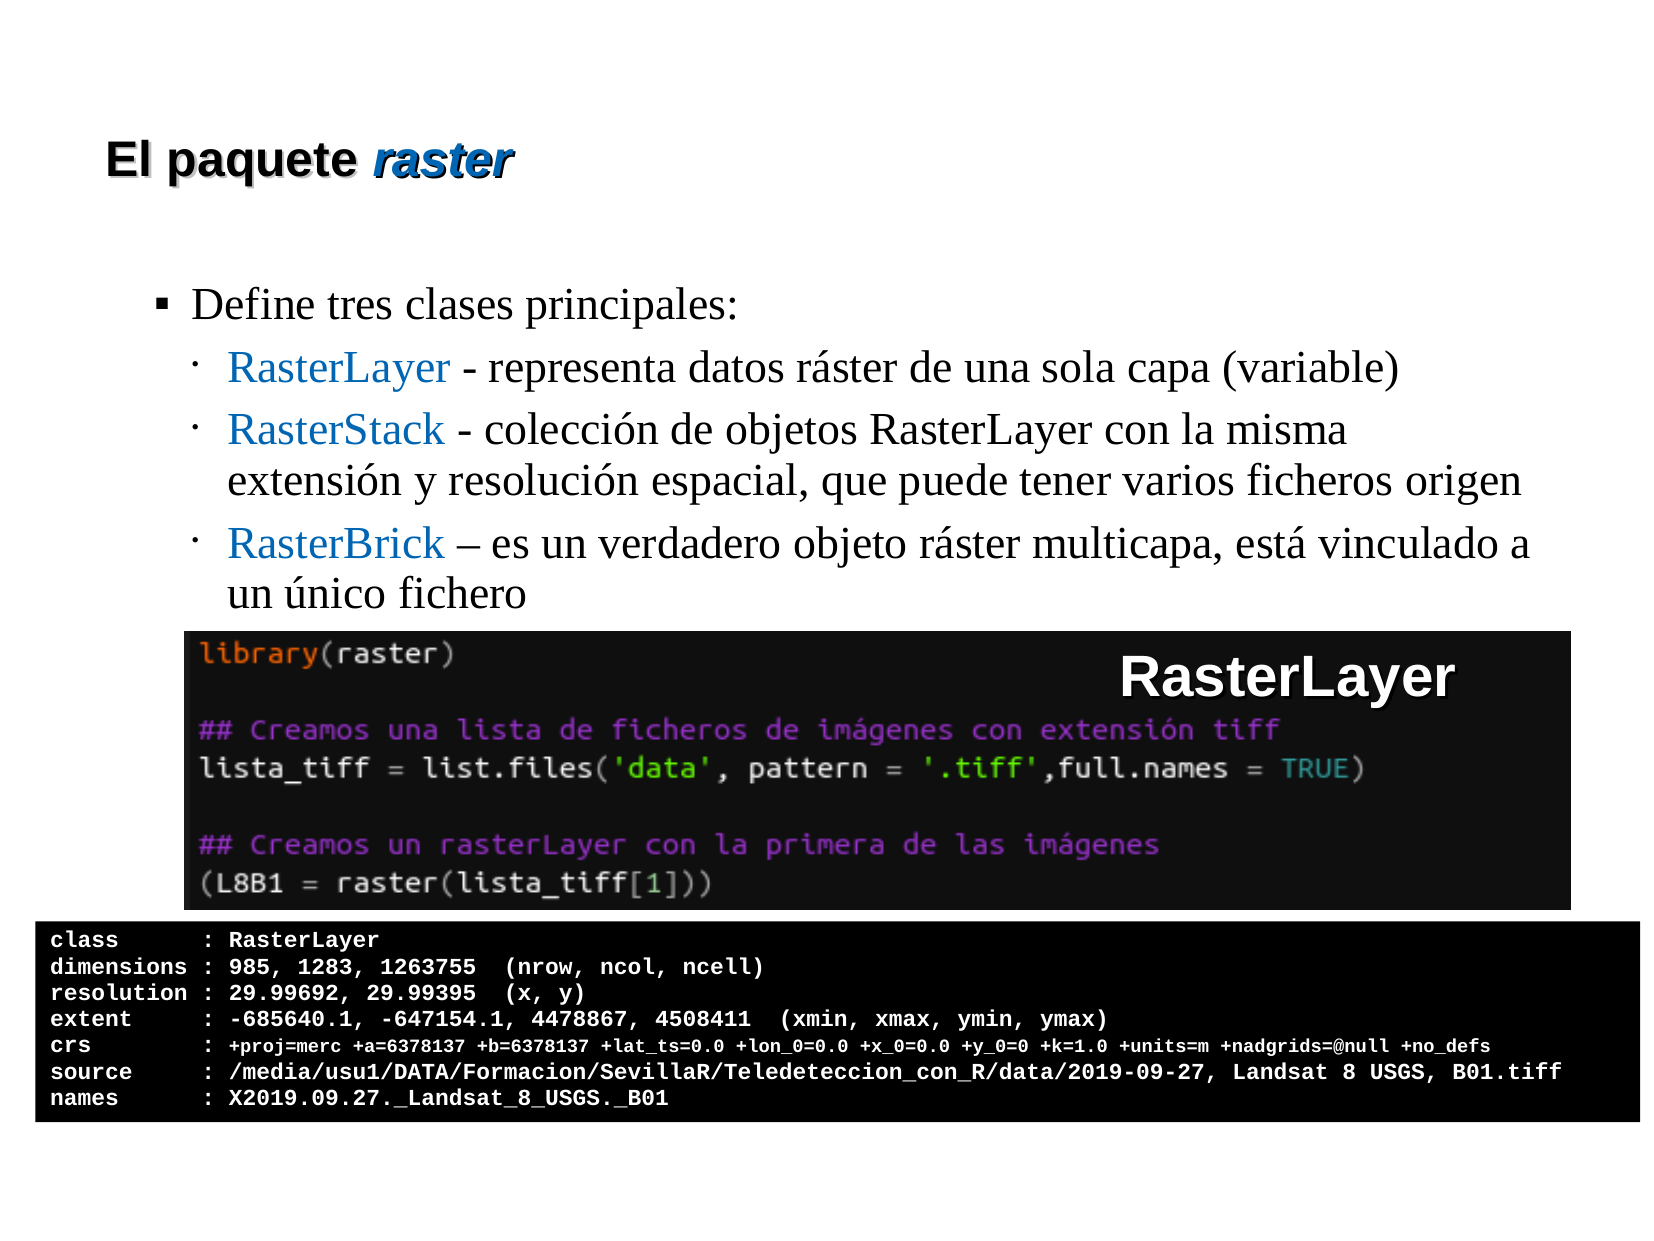

El paquete raster
Define tres clases principales:
RasterLayer - representa datos ráster de una sola capa (variable)
RasterStack - colección de objetos RasterLayer con la misma extensión y resolución espacial, que puede tener varios ficheros origen
RasterBrick – es un verdadero objeto ráster multicapa, está vinculado a un único fichero
RasterLayer
class : RasterLayer
dimensions : 985, 1283, 1263755 (nrow, ncol, ncell)
resolution : 29.99692, 29.99395 (x, y)
extent : -685640.1, -647154.1, 4478867, 4508411 (xmin, xmax, ymin, ymax)
crs : +proj=merc +a=6378137 +b=6378137 +lat_ts=0.0 +lon_0=0.0 +x_0=0.0 +y_0=0 +k=1.0 +units=m +nadgrids=@null +no_defs
source : /media/usu1/DATA/Formacion/SevillaR/Teledeteccion_con_R/data/2019-09-27, Landsat 8 USGS, B01.tiff
names : X2019.09.27._Landsat_8_USGS._B01